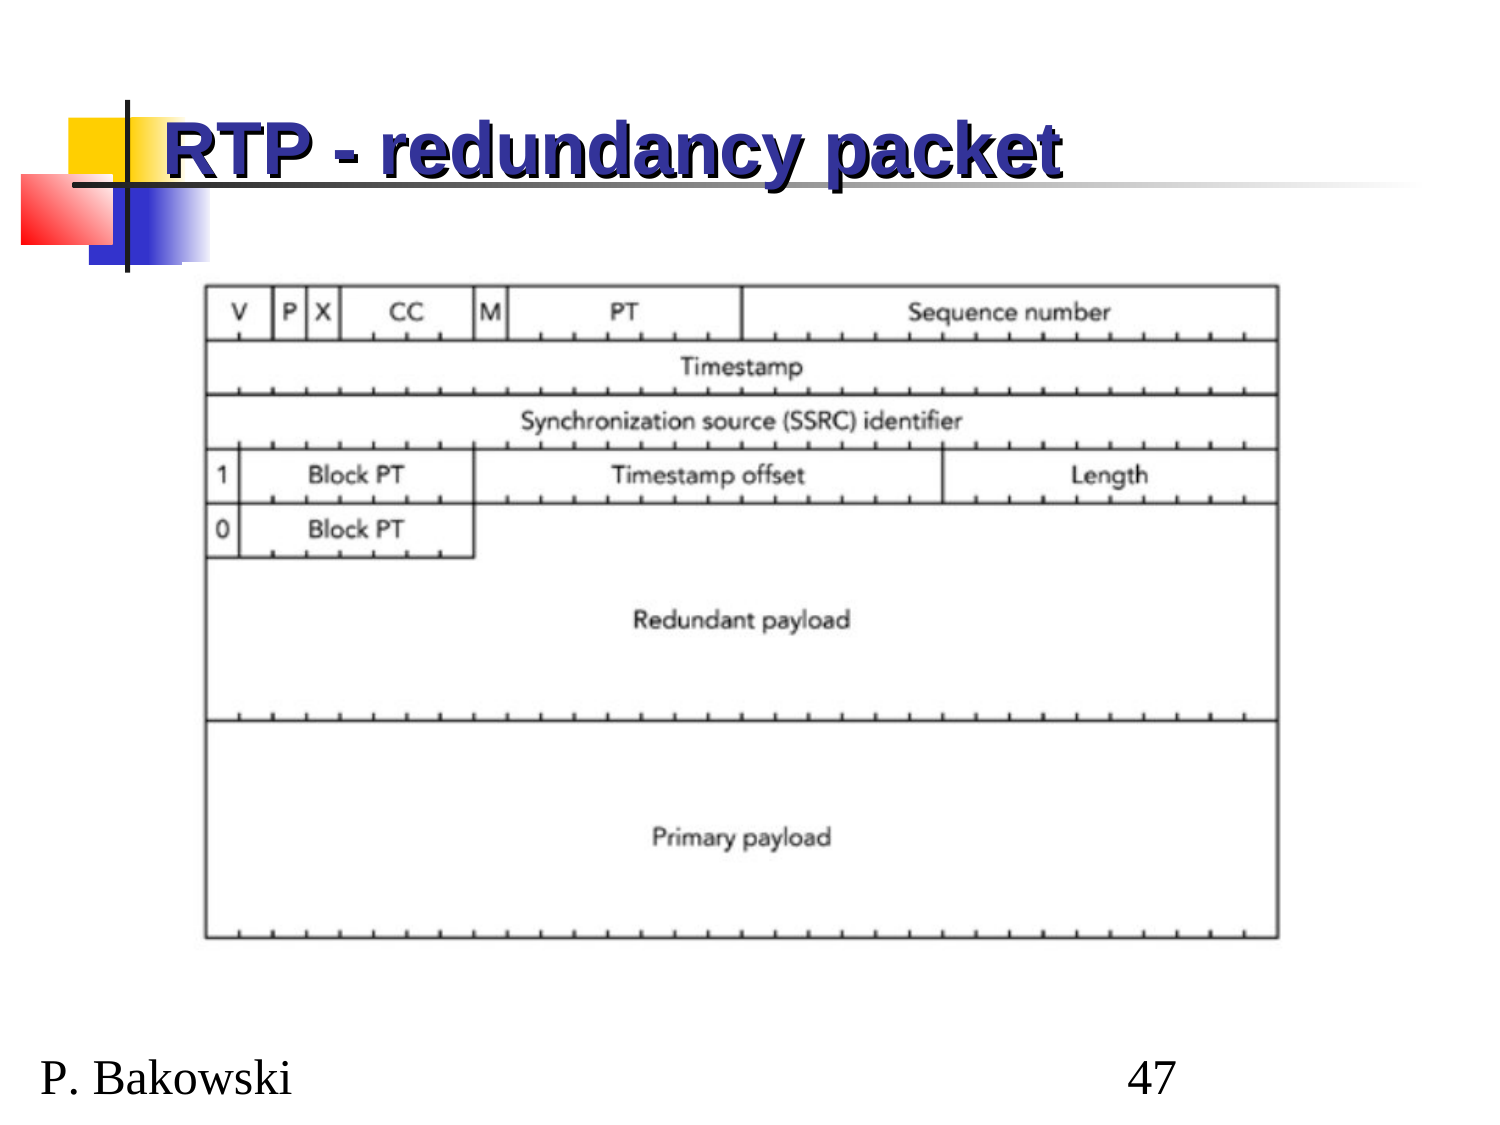

# RTP - redundancy packet
P.Bakowski
47